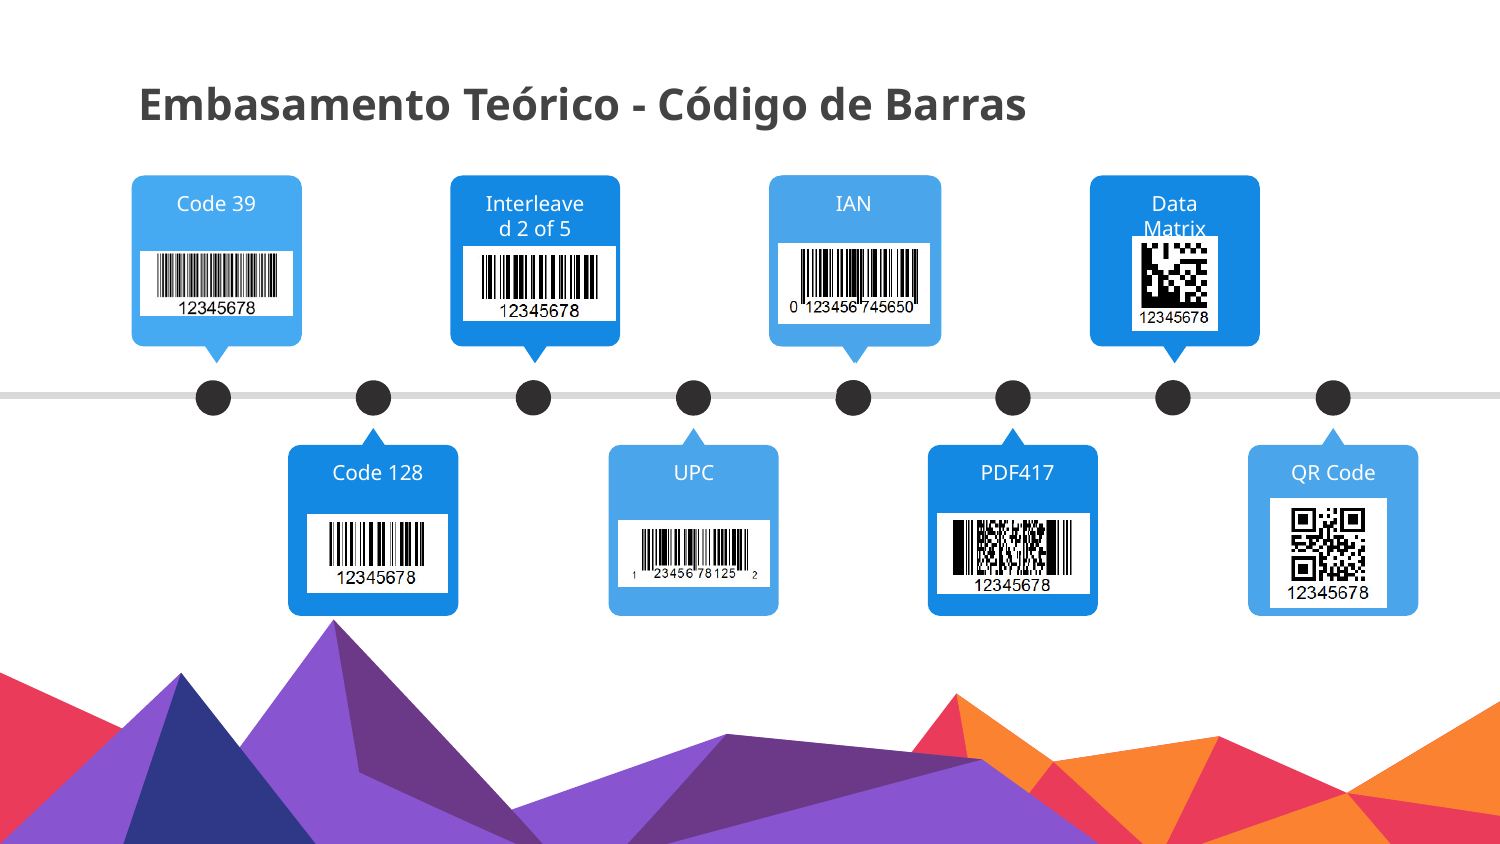

Embasamento Teórico - Código de Barras
Code 39
Interleaved 2 of 5
IAN
# Code 39
Data Matrix
Code 128
UPC
PDF417
QR Code